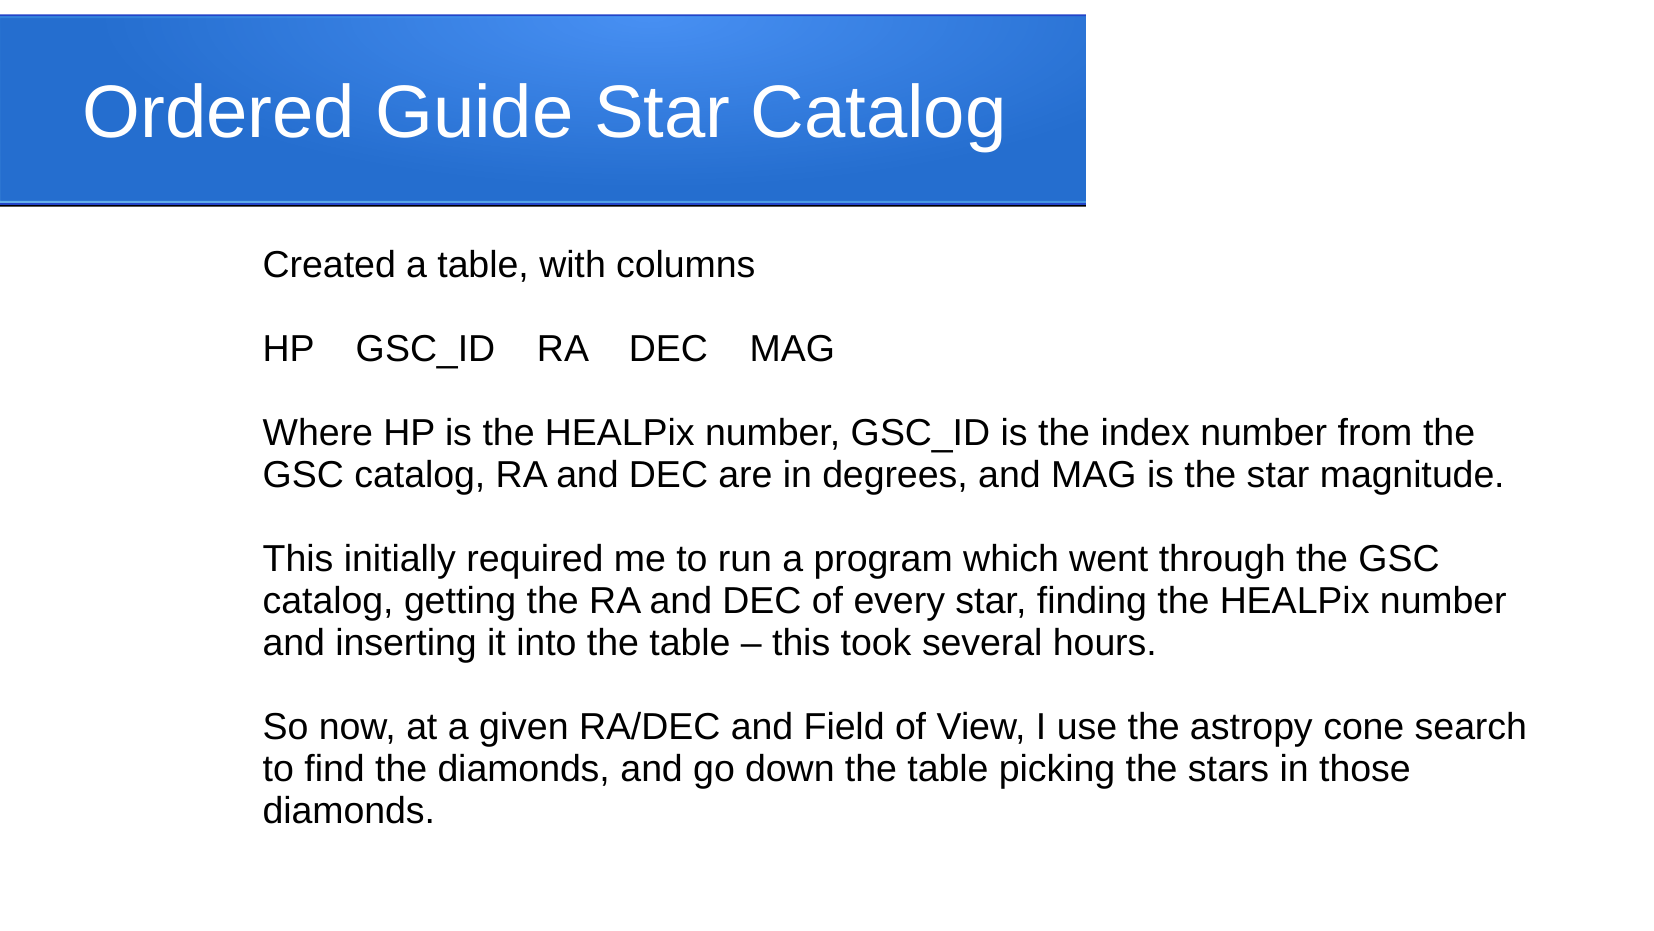

# Ordered Guide Star Catalog
Created a table, with columns
HP GSC_ID RA DEC MAG
Where HP is the HEALPix number, GSC_ID is the index number from the GSC catalog, RA and DEC are in degrees, and MAG is the star magnitude.
This initially required me to run a program which went through the GSC catalog, getting the RA and DEC of every star, finding the HEALPix number and inserting it into the table – this took several hours.
So now, at a given RA/DEC and Field of View, I use the astropy cone search to find the diamonds, and go down the table picking the stars in those diamonds.